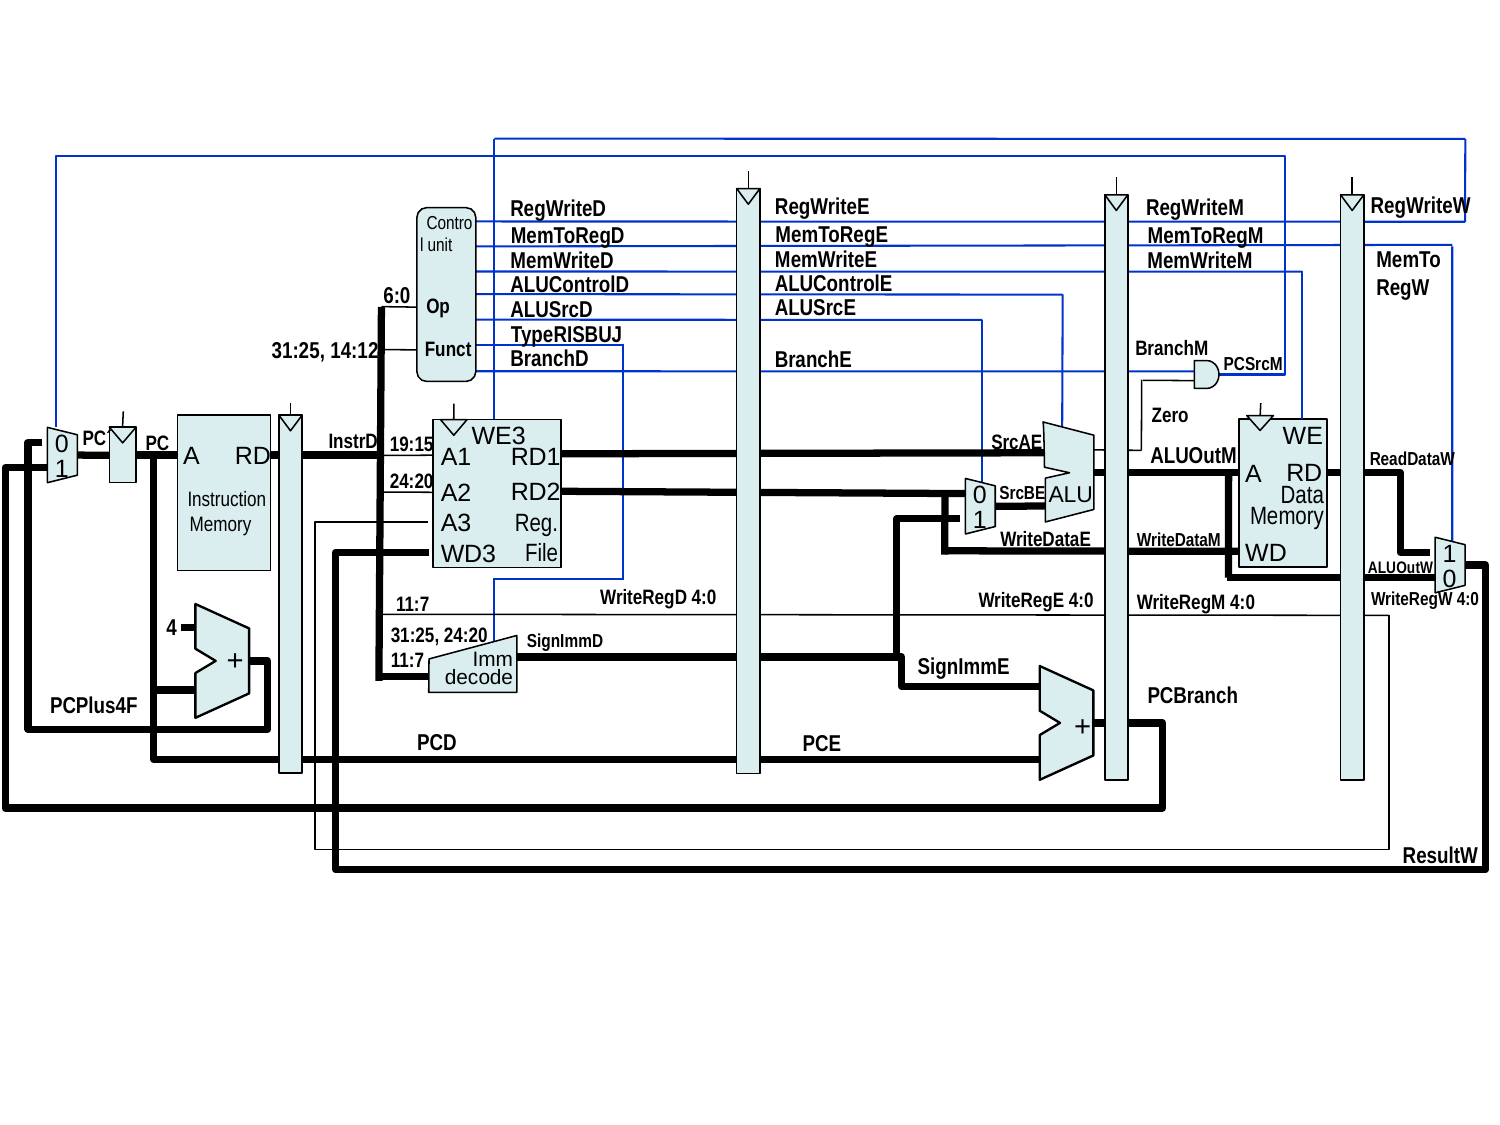

RegWriteW
RegWriteE
RegWriteM
RegWriteD
Control unit
MemToRegE
MemToRegM
MemToRegD
MemWriteE
MemTo
RegW
MemWriteM
MemWriteD
ALUControlE
ALUControlD
6:0
Op
ALUSrcE
ALUSrcD
TypeRISBUJ
BranchM
31:25, 14:12
Funct
BranchD
BranchE
PCSrcM
Zero
Reg.
 File
WE3
A1
RD1
RD2
A2
A3
WD3
Instruction Memory
Data Memory
WE
PC´
0
1
InstrD
SrcAE
PC
19:15
RD
A
ALUOutM
ReadDataW
RD
A
24:20
0
1
ALU
SrcBE
WriteDataE
WriteDataM
WD
1
0
ALUOutW
 WriteRegD 4:0
WriteRegW 4:0
WriteRegE 4:0
WriteRegM 4:0
11:7
4
31:25, 24:20
11:7
Imm
decode
SignImmD
+
SignImmE
PCBranch
PCPlus4F
+
PCD
PCE
ResultW